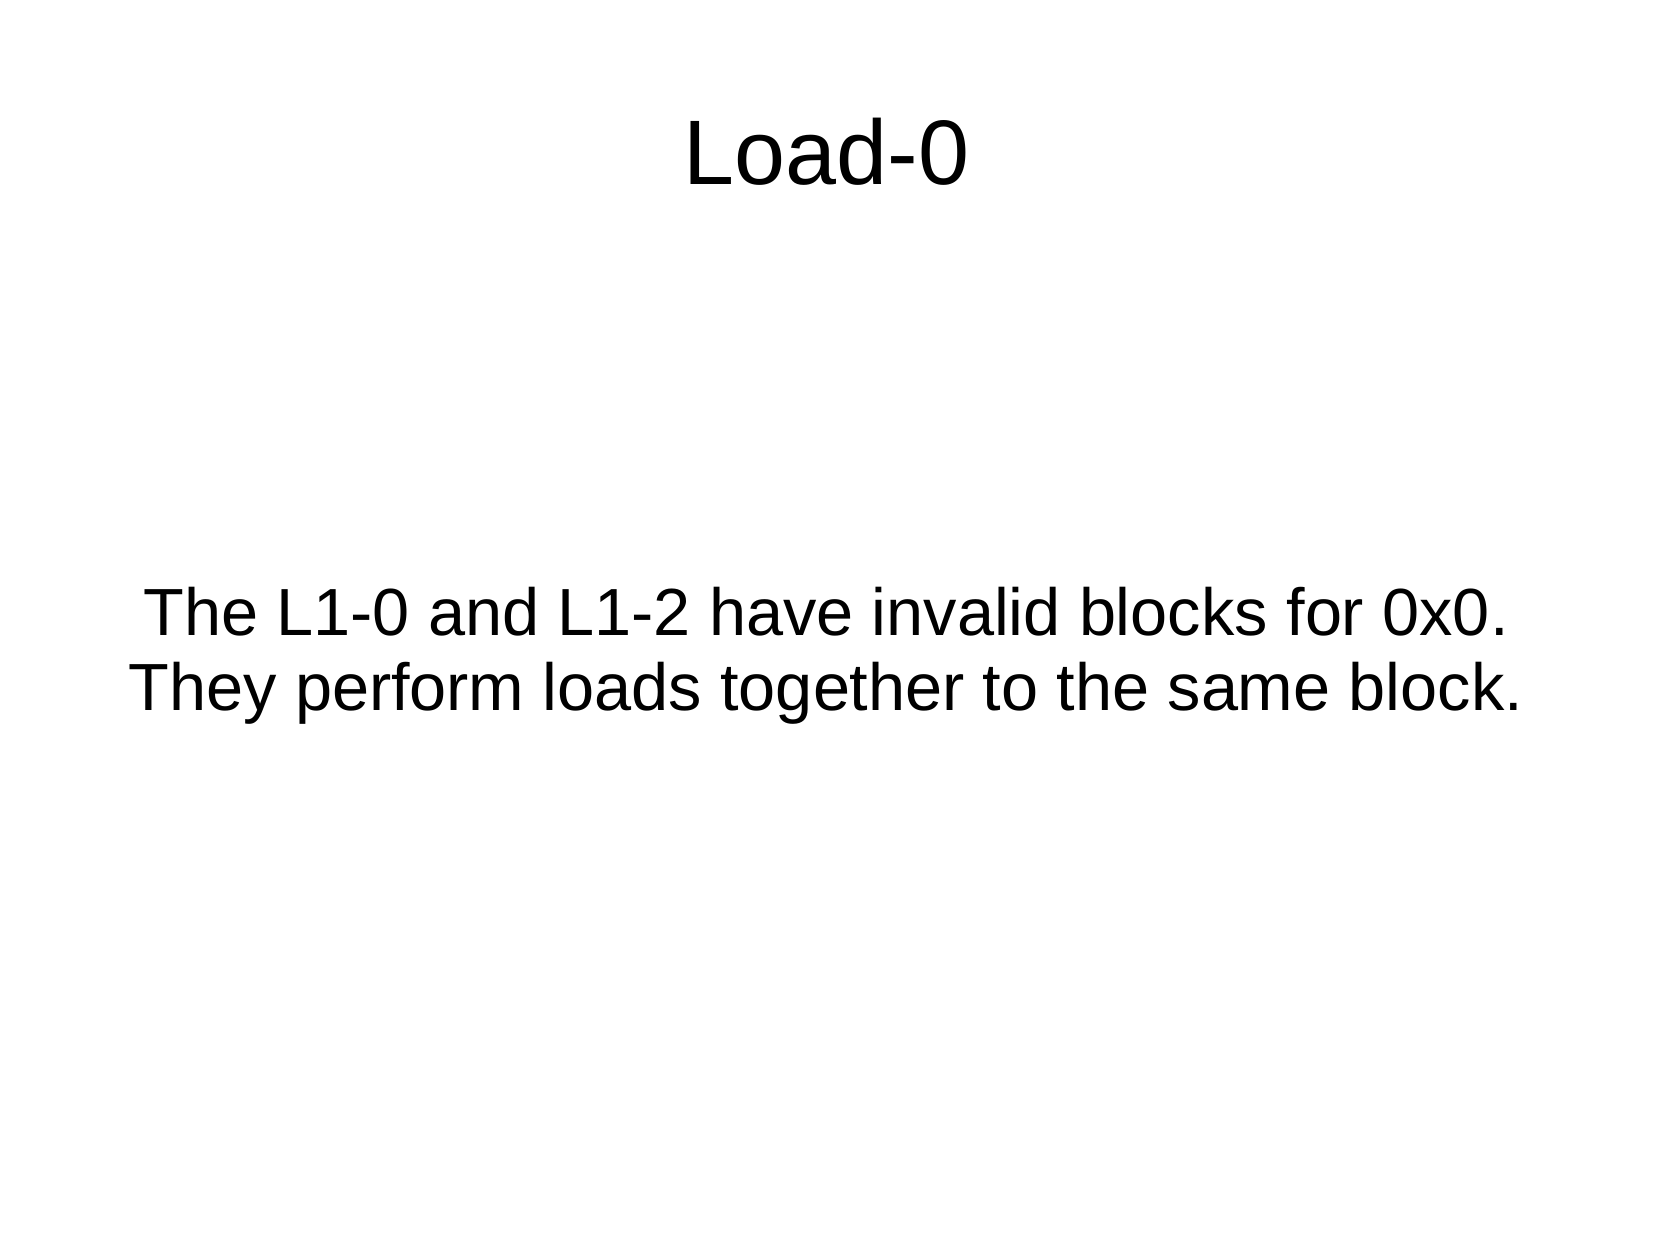

# Load-0
The L1-0 and L1-2 have invalid blocks for 0x0. They perform loads together to the same block.